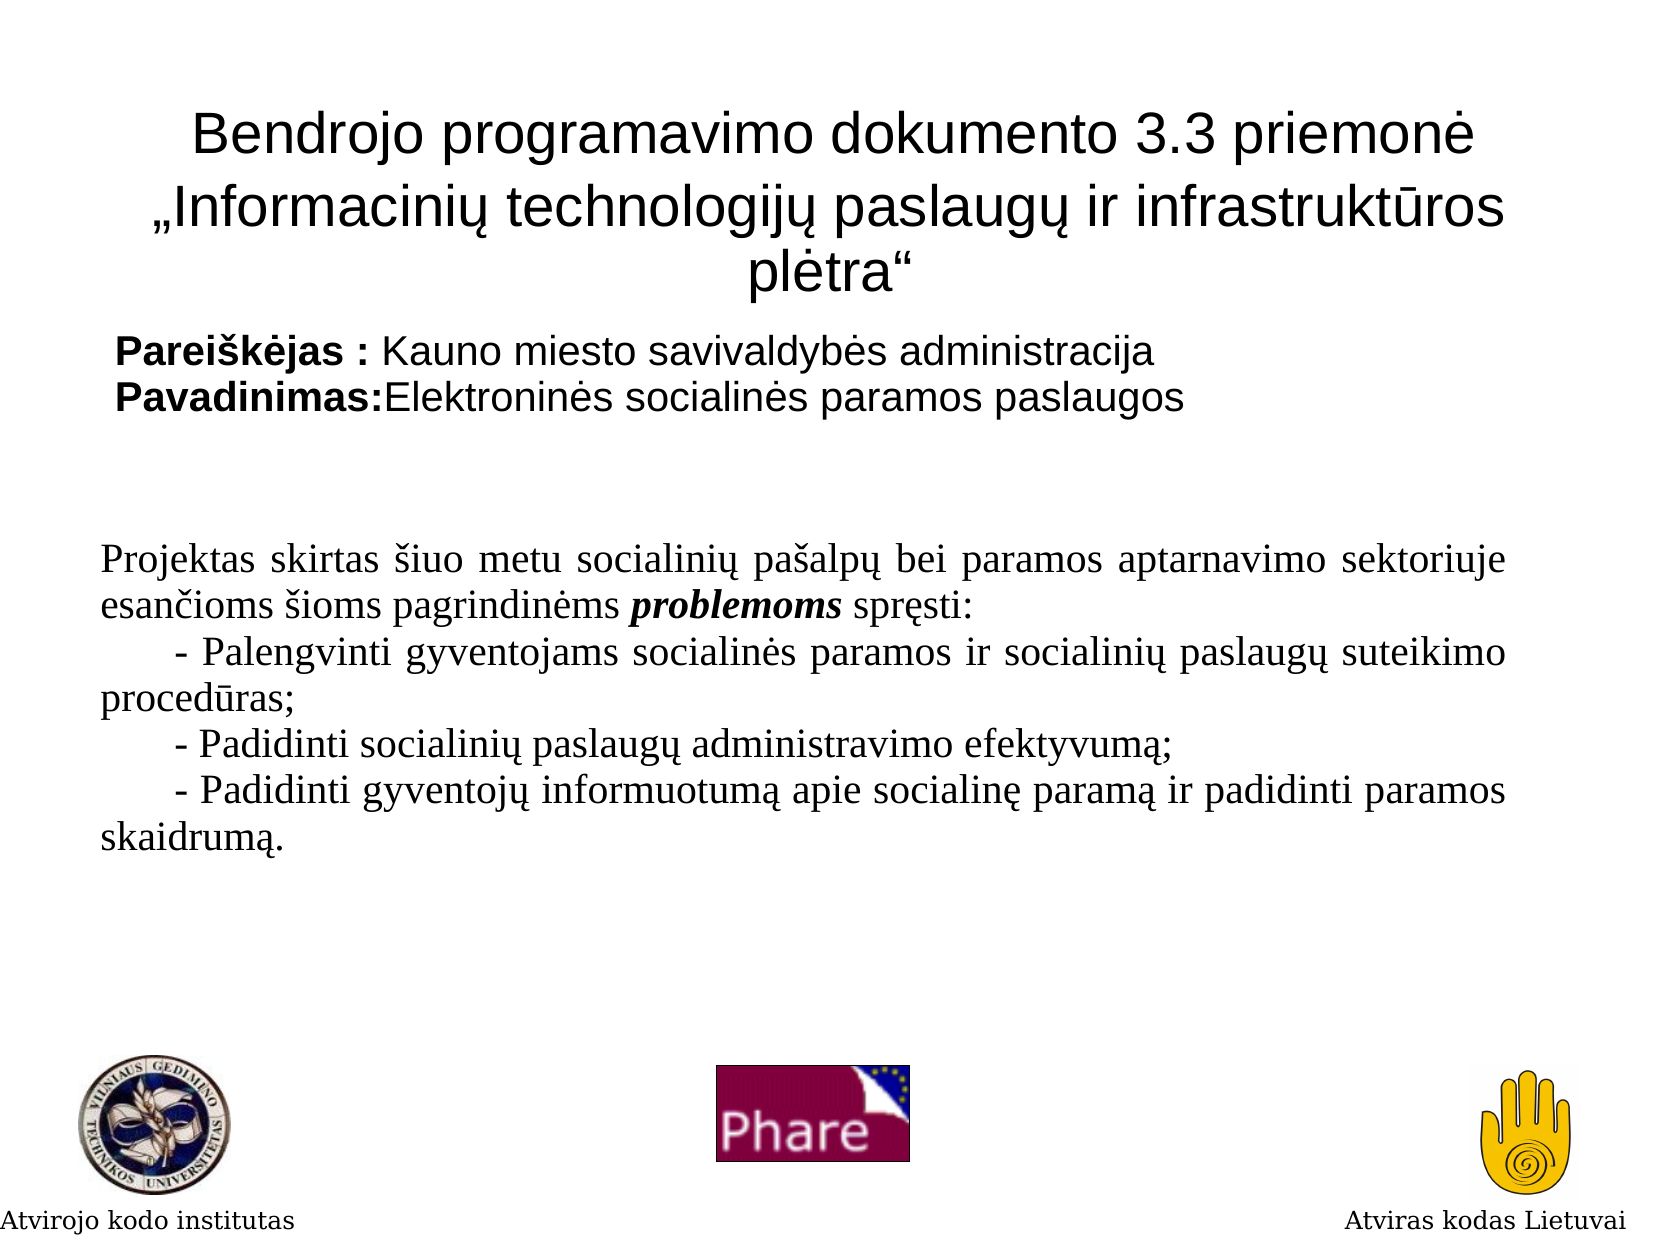

# Bendrojo programavimo dokumento 3.3 priemonė „Informacinių technologijų paslaugų ir infrastruktūros plėtra“
Pareiškėjas : Kauno miesto savivaldybės administracija
Pavadinimas:Elektroninės socialinės paramos paslaugos
Projektas skirtas šiuo metu socialinių pašalpų bei paramos aptarnavimo sektoriuje esančioms šioms pagrindinėms problemoms spręsti:
	- Palengvinti gyventojams socialinės paramos ir socialinių paslaugų suteikimo procedūras;
	- Padidinti socialinių paslaugų administravimo efektyvumą;
	- Padidinti gyventojų informuotumą apie socialinę paramą ir padidinti paramos skaidrumą.
Atvirojo kodo institutas
Atviras kodas Lietuvai